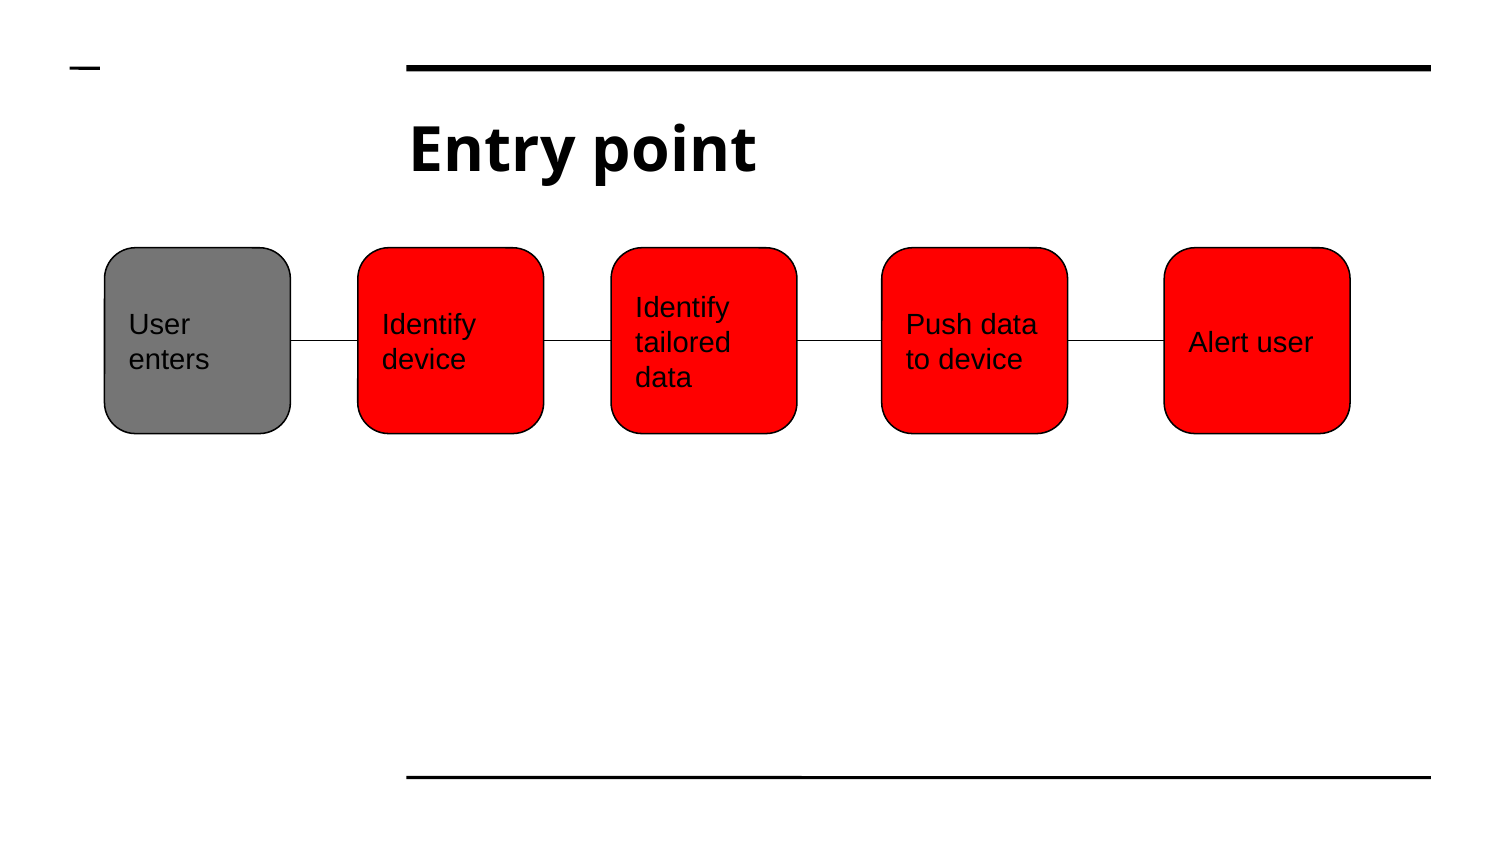

# Entry point
User enters
Identify device
Identify tailored data
Push data to device
Alert user